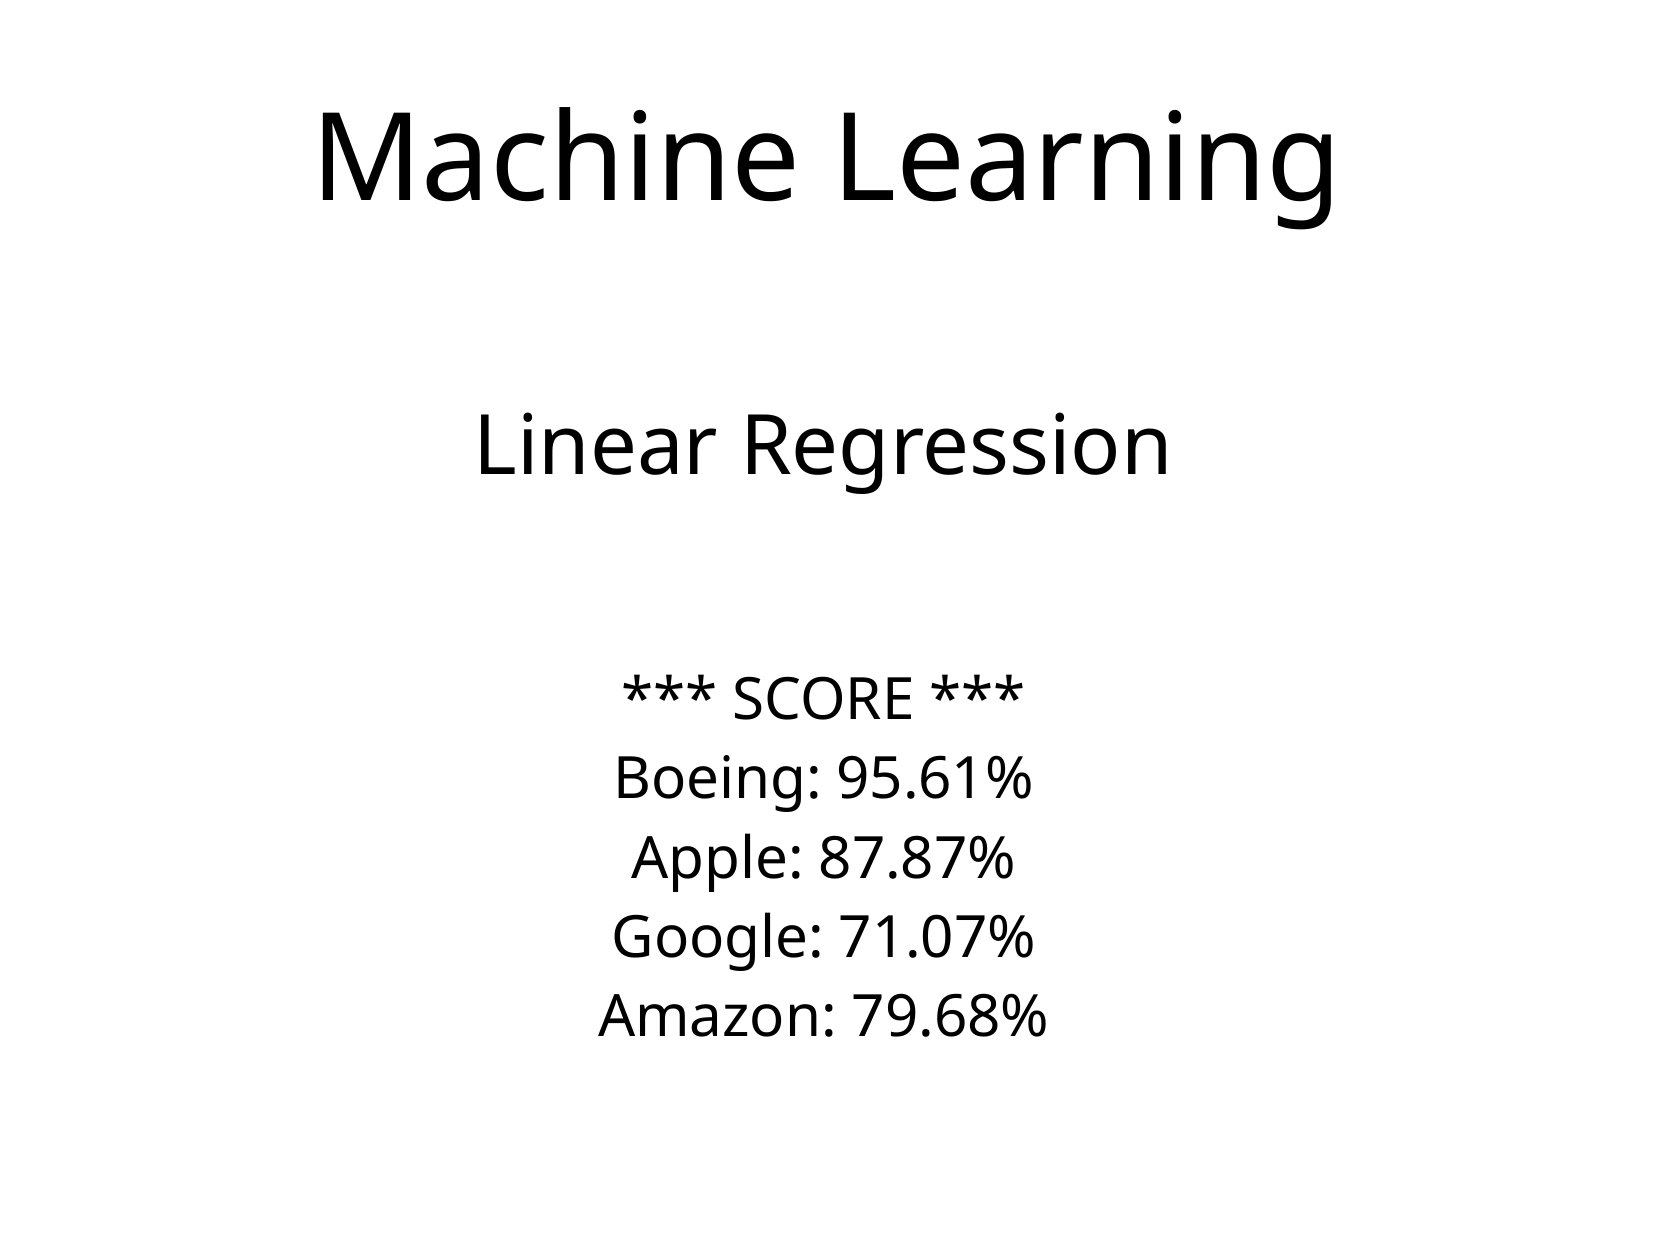

# Machine Learning
Linear Regression
*** SCORE ***
Boeing: 95.61%
Apple: 87.87%
Google: 71.07%
Amazon: 79.68%